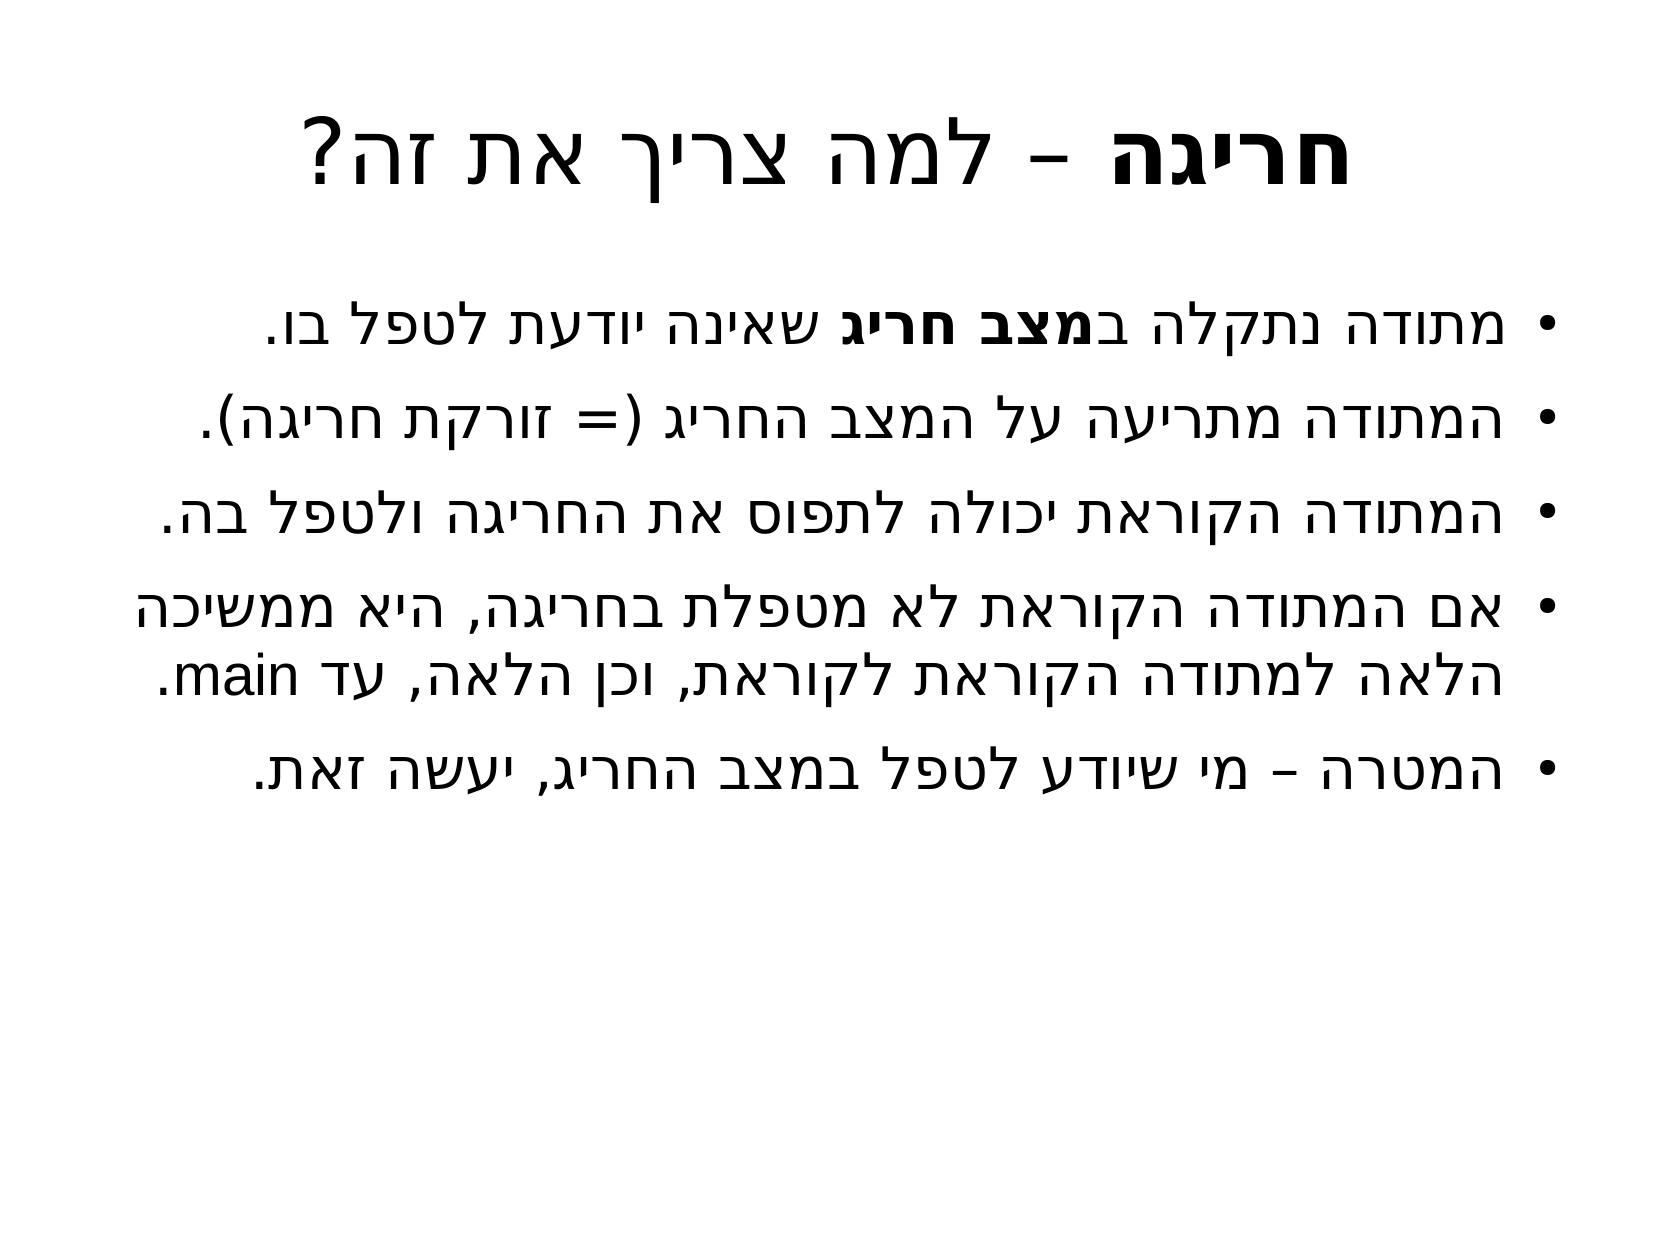

# חריגה – למה צריך את זה?
מתודה נתקלה במצב חריג שאינה יודעת לטפל בו.
המתודה מתריעה על המצב החריג (= זורקת חריגה).
המתודה הקוראת יכולה לתפוס את החריגה ולטפל בה.
אם המתודה הקוראת לא מטפלת בחריגה, היא ממשיכה הלאה למתודה הקוראת לקוראת, וכן הלאה, עד main.
המטרה – מי שיודע לטפל במצב החריג, יעשה זאת.